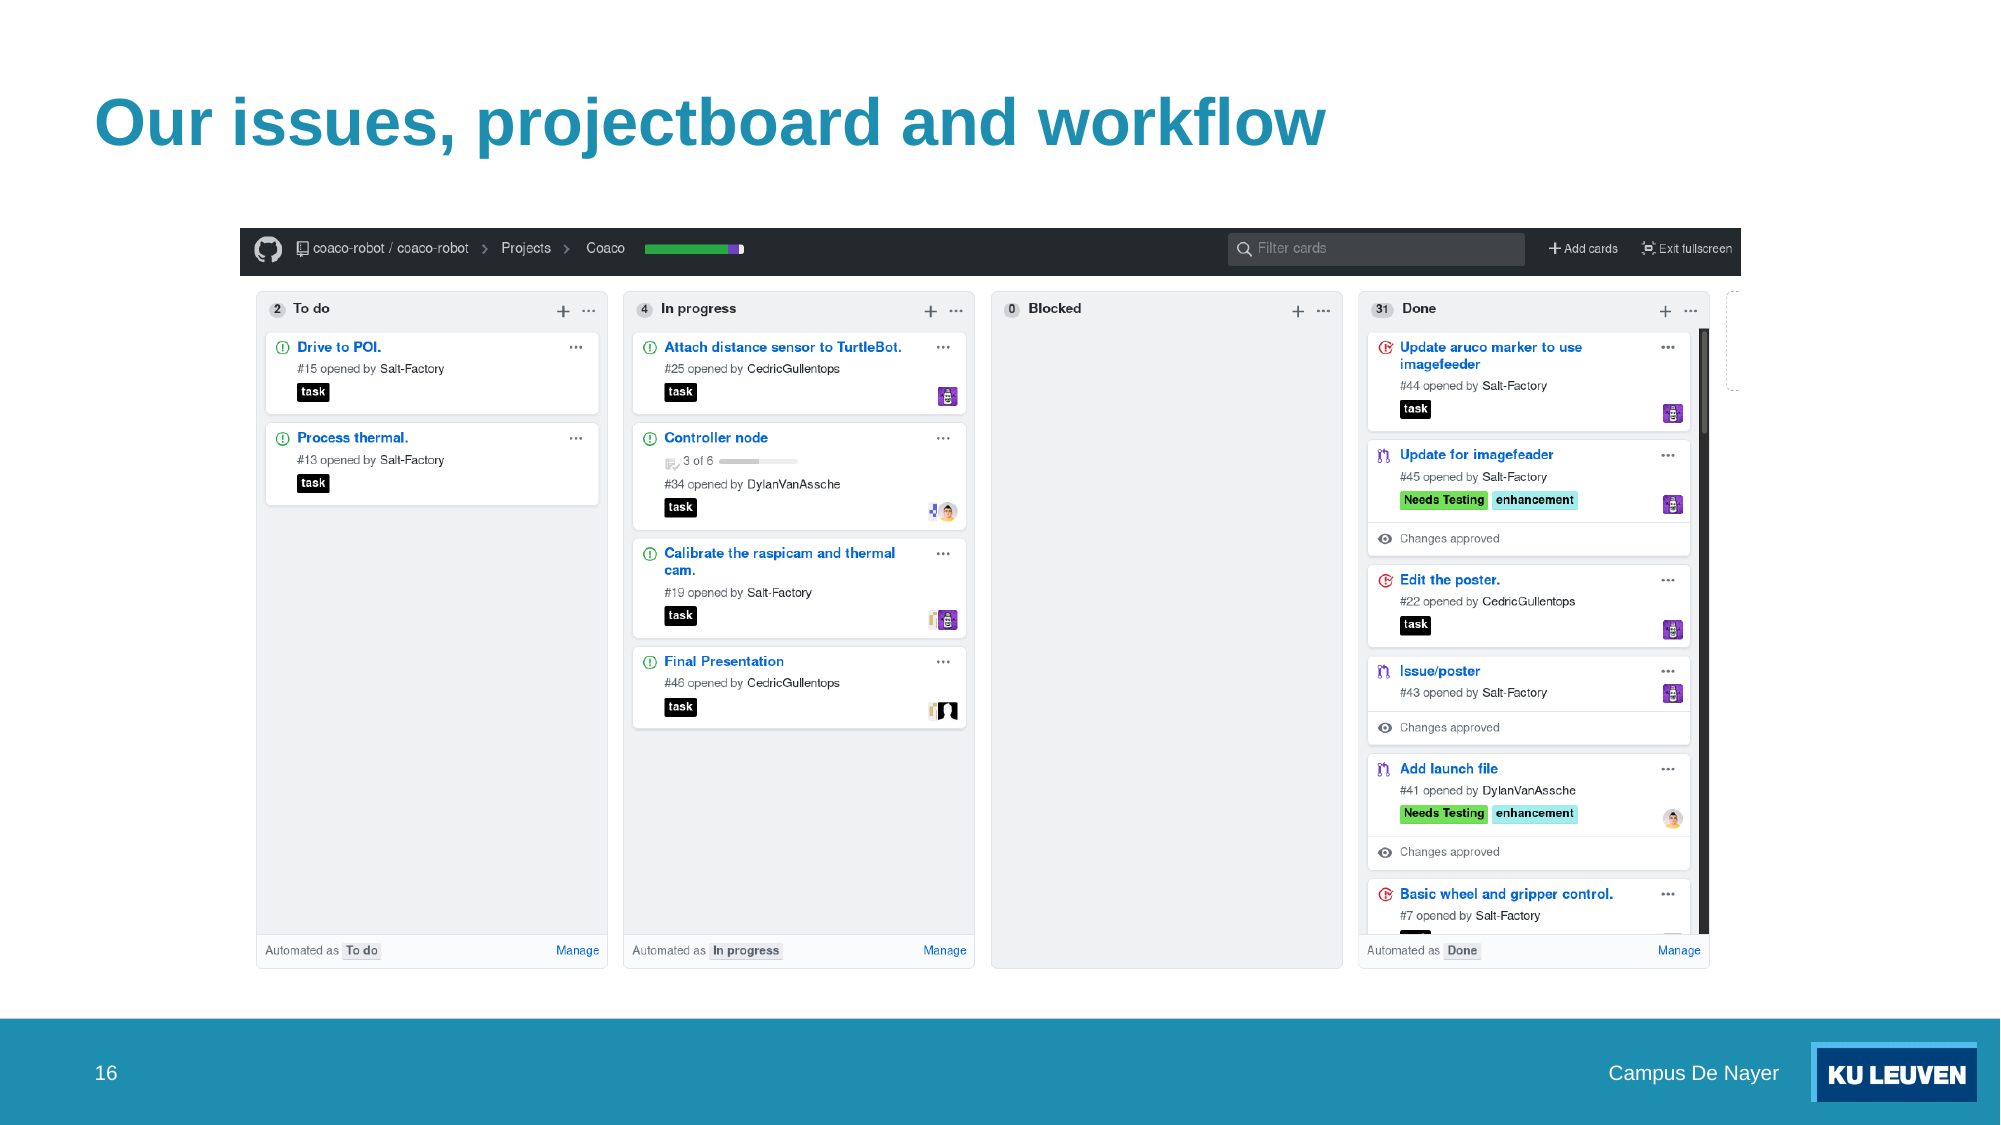

# Our issues, projectboard and workflow
16
KULeuven, CoaCo